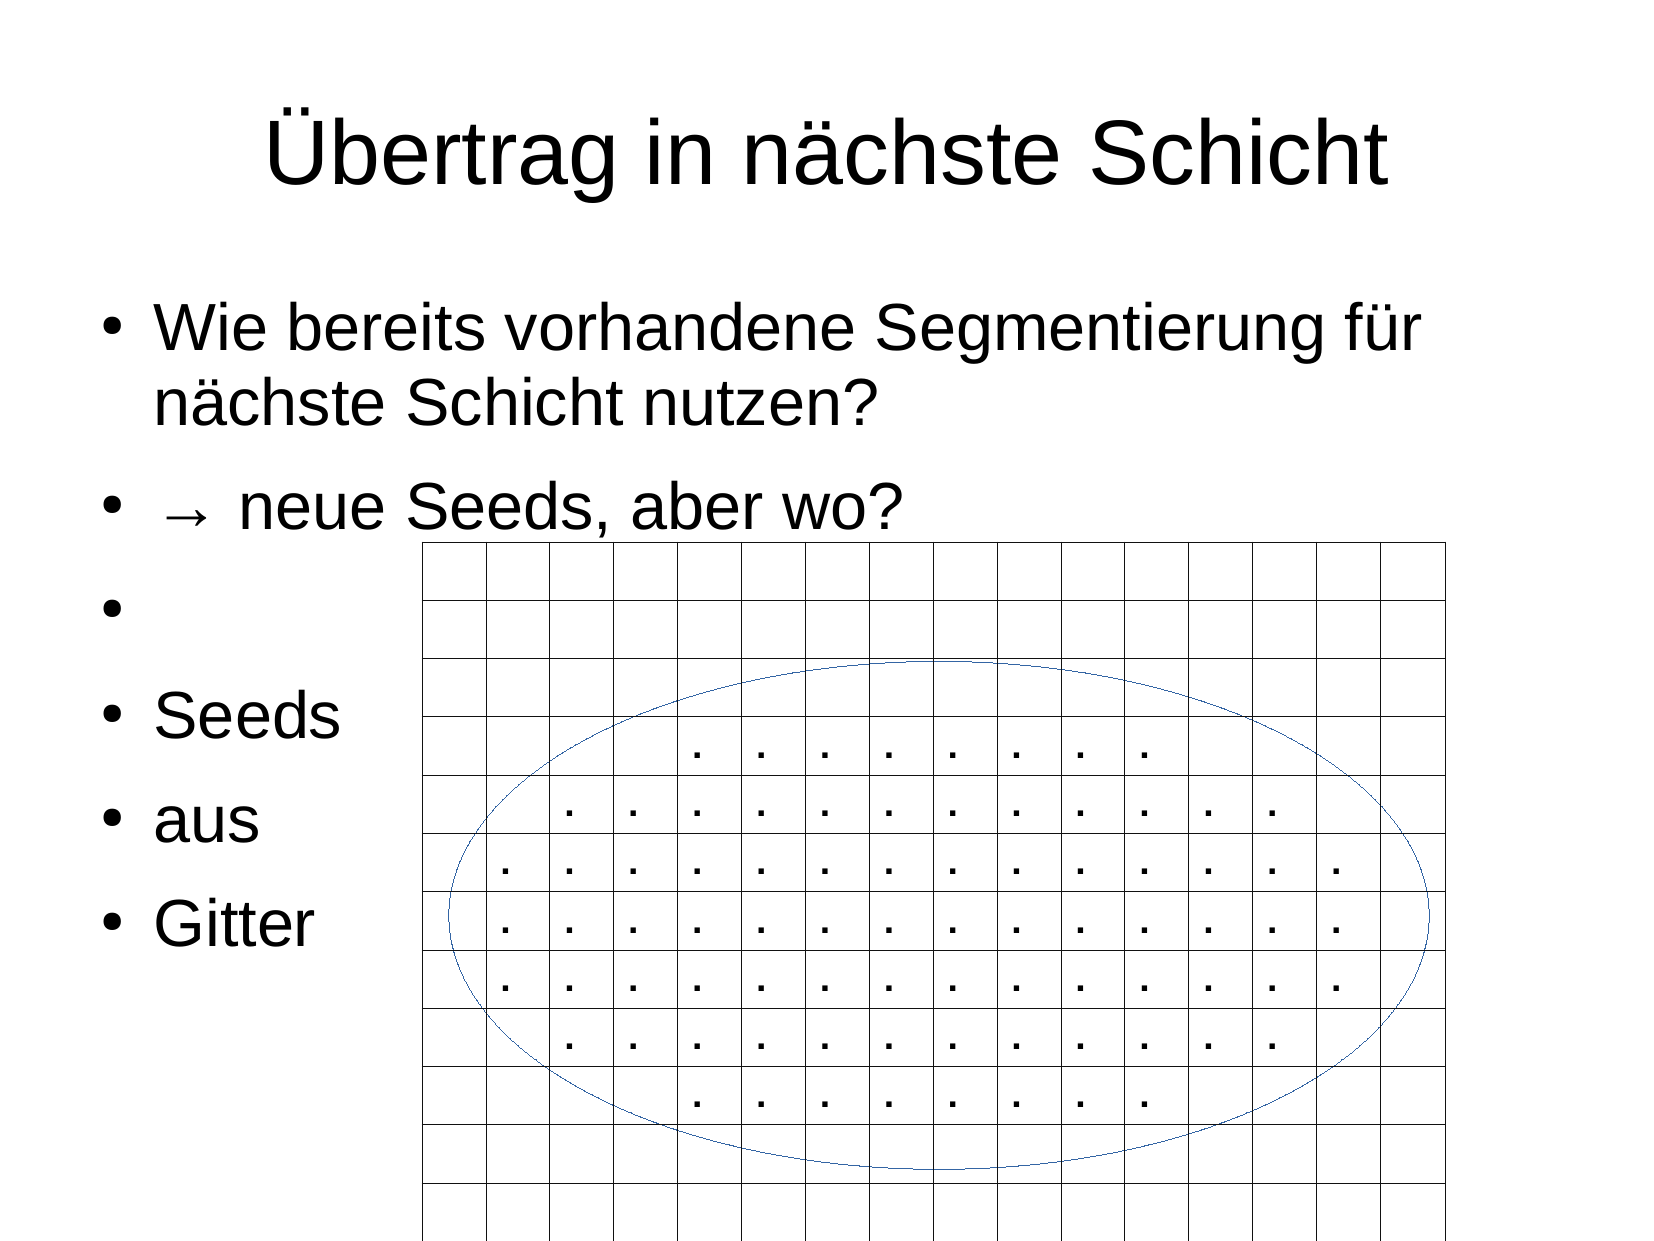

# Übertrag in nächste Schicht
Wie bereits vorhandene Segmentierung für nächste Schicht nutzen?
→ neue Seeds, aber wo?
Seeds
aus
Gitter
| | | | | | | | | | | | | | | | |
| --- | --- | --- | --- | --- | --- | --- | --- | --- | --- | --- | --- | --- | --- | --- | --- |
| | | | | | | | | | | | | | | | |
| | | | | | | | | | | | | | | | |
| | | | | . | . | . | . | . | . | . | . | | | | |
| | | . | . | . | . | . | . | . | . | . | . | . | . | | |
| | . | . | . | . | . | . | . | . | . | . | . | . | . | . | |
| | . | . | . | . | . | . | . | . | . | . | . | . | . | . | |
| | . | . | . | . | . | . | . | . | . | . | . | . | . | . | |
| | | . | . | . | . | . | . | . | . | . | . | . | . | | |
| | | | | . | . | . | . | . | . | . | . | | | | |
| | | | | | | | | | | | | | | | |
| | | | | | | | | | | | | | | | |
| | | | | | | | | | | | | | | | |
| | | | | | | | | | | | | | | | |
| | | | | | | | | | | | | | | | |
| | | | | | | | | | | | | | | | |